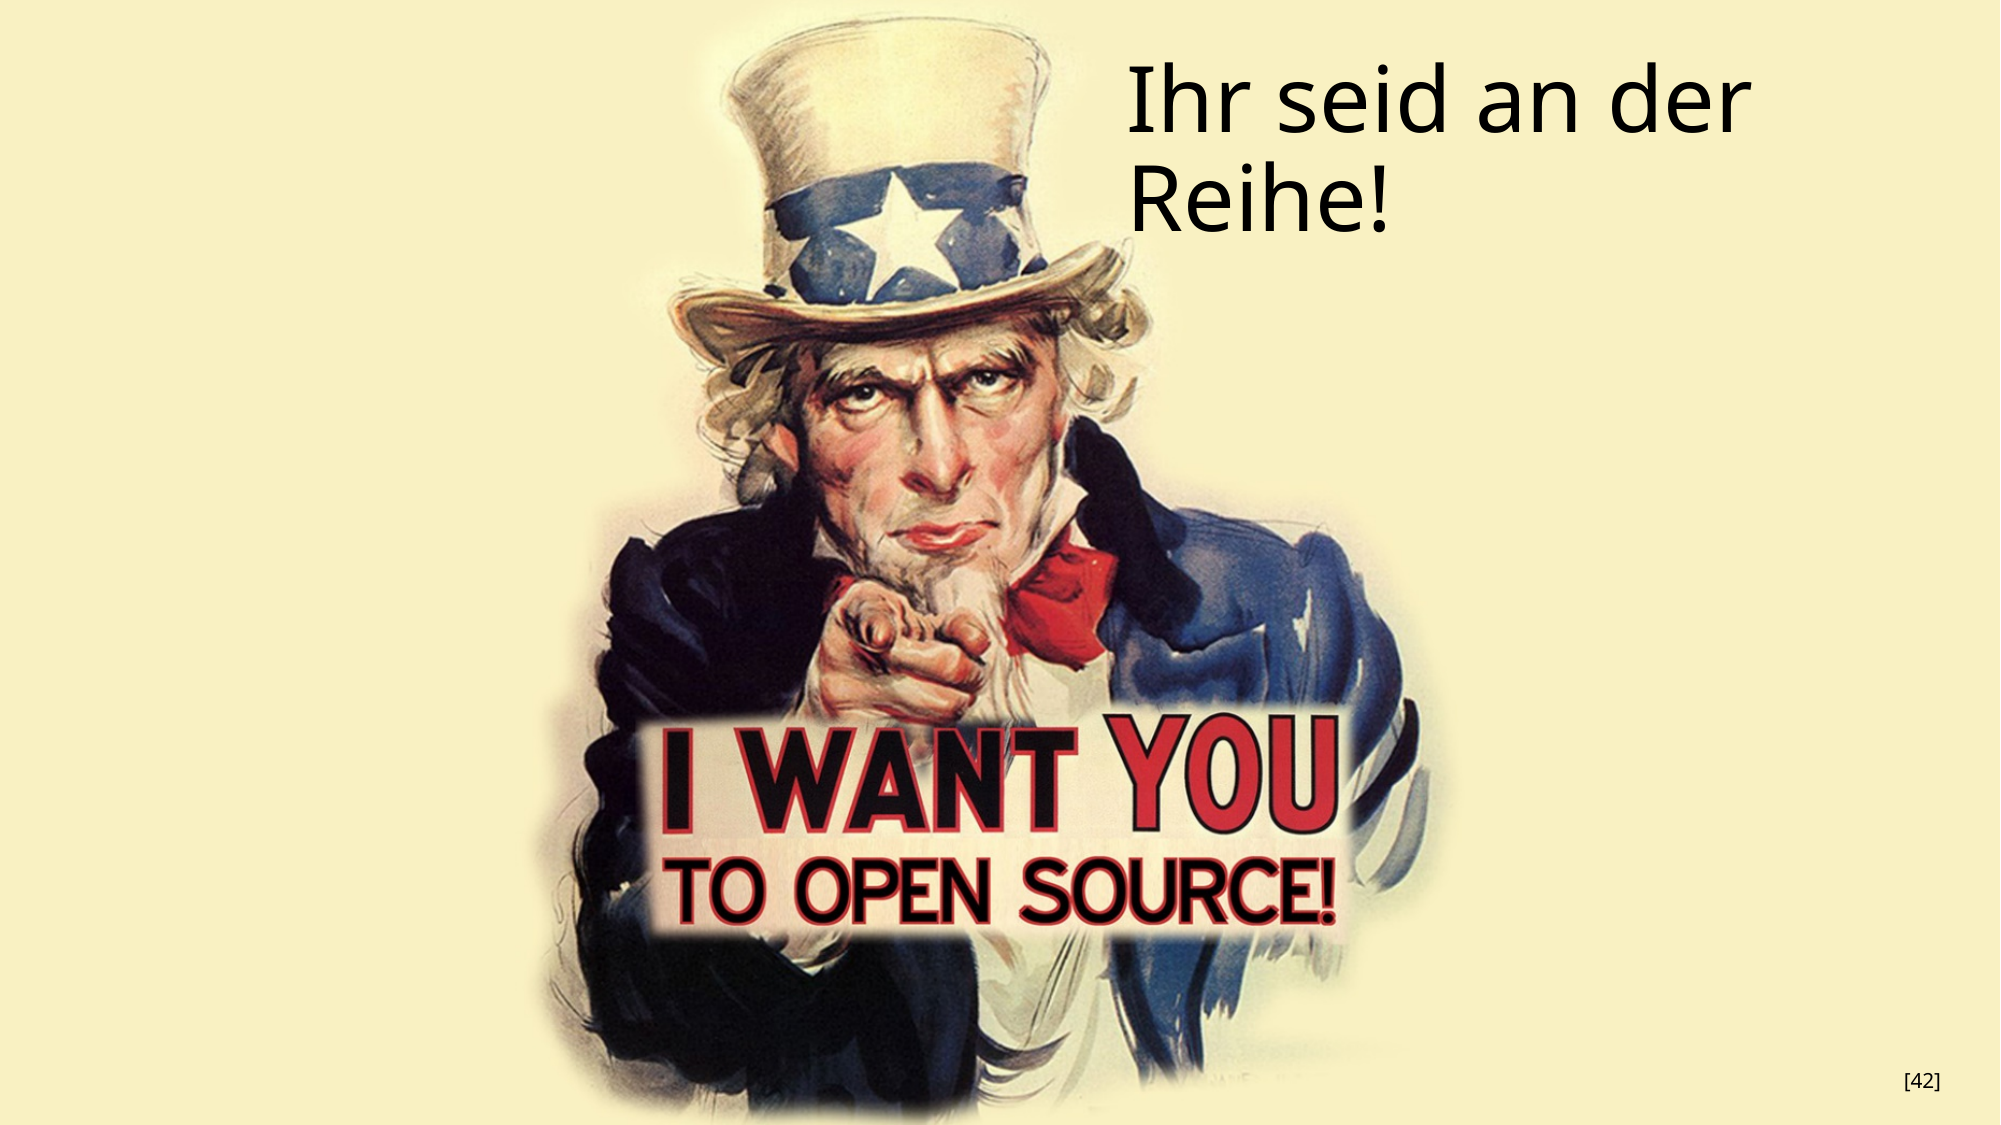

# Ihr seid an der Reihe!
[42]